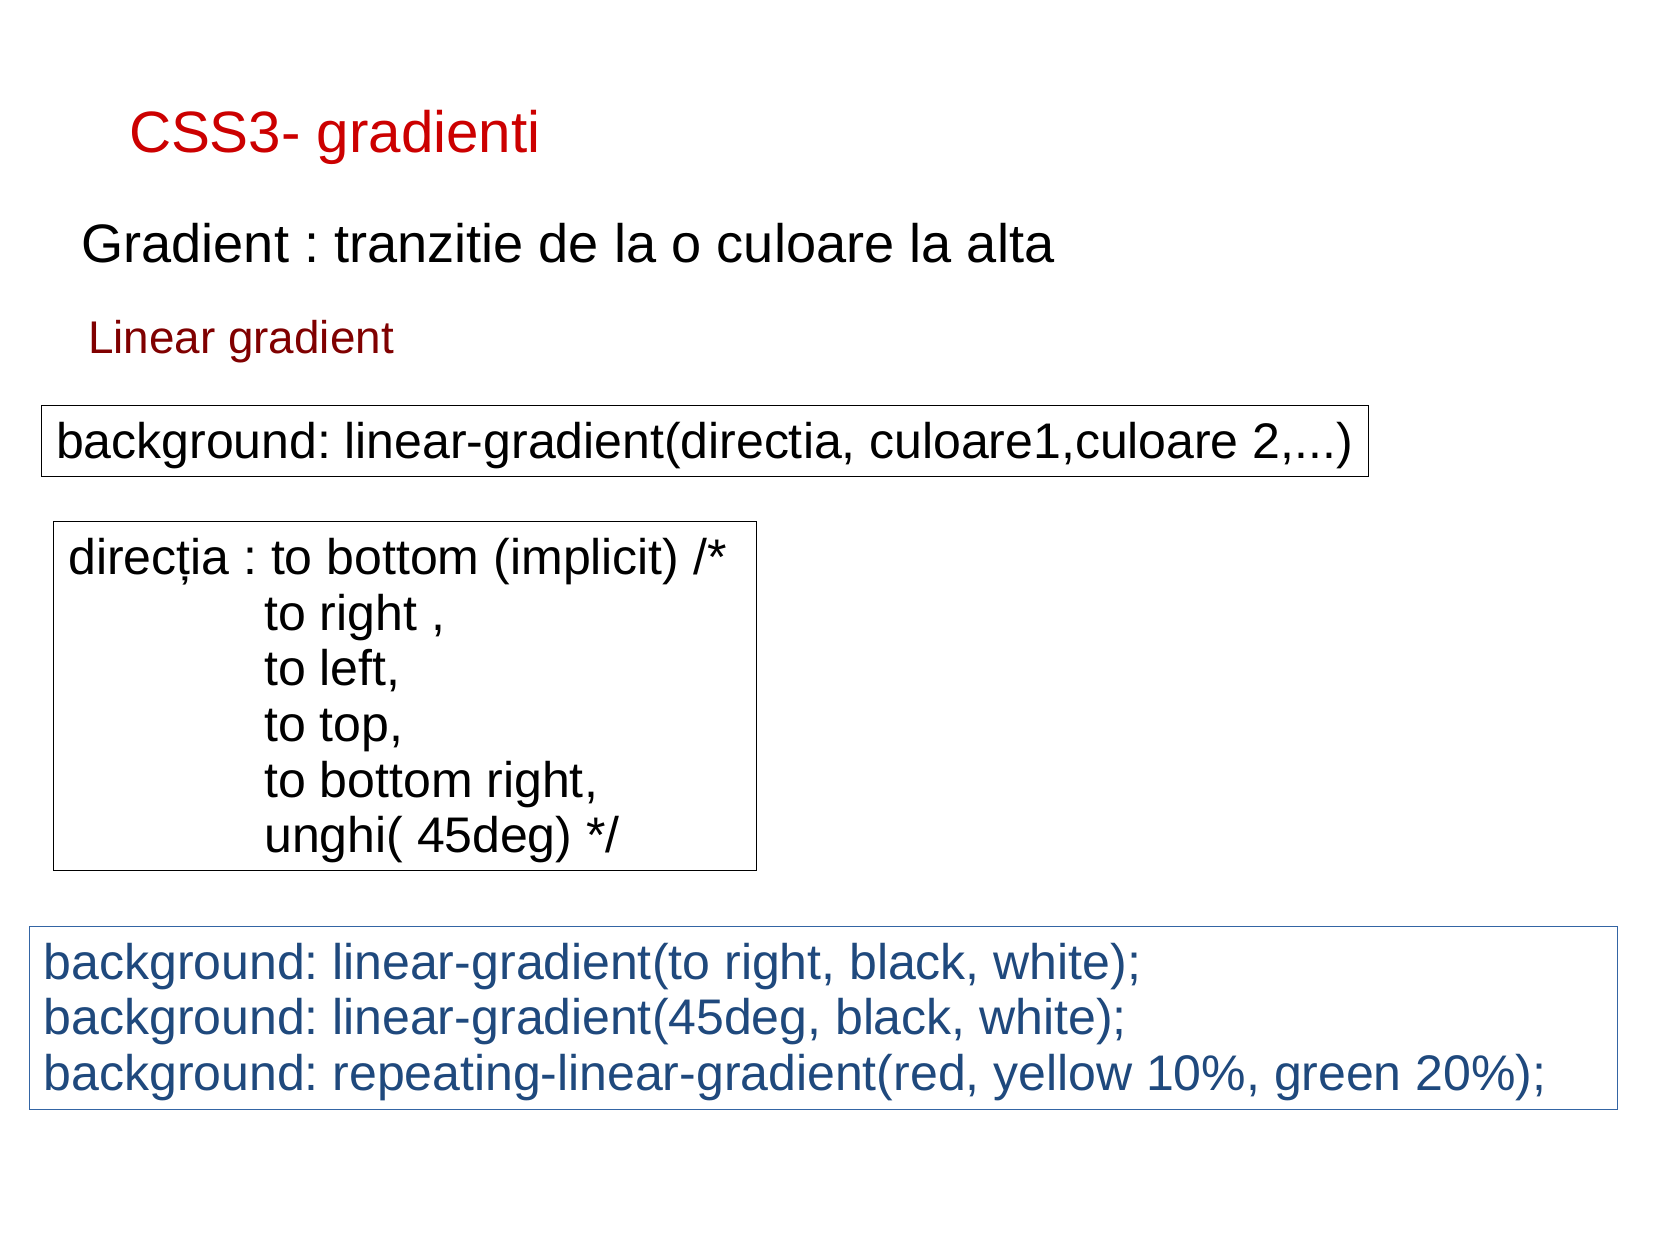

CSS3- gradienti
Gradient : tranzitie de la o culoare la alta
Linear gradient
background: linear-gradient(directia, culoare1,culoare 2,...)
direcția : to bottom (implicit) /*
 to right ,
 to left,
 to top,
 to bottom right,
 unghi( 45deg) */
background: linear-gradient(to right, black, white);
background: linear-gradient(45deg, black, white);
background: repeating-linear-gradient(red, yellow 10%, green 20%);